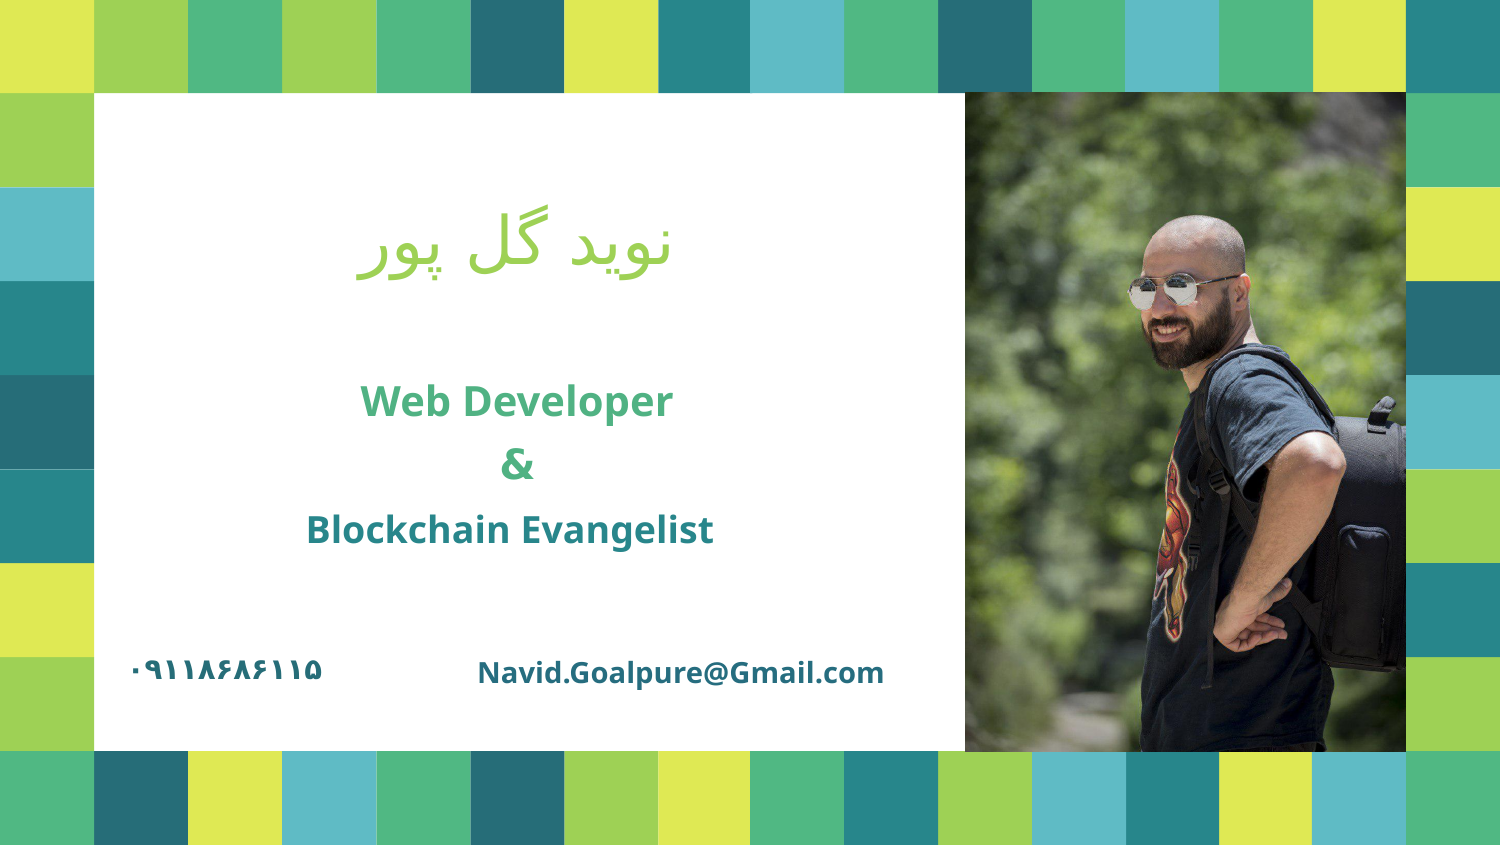

# نوید گل پور
Web Developer
&
Blockchain Evangelist
۰۹۱۱۸۶۸۶۱۱۵
Navid.Goalpure@Gmail.com